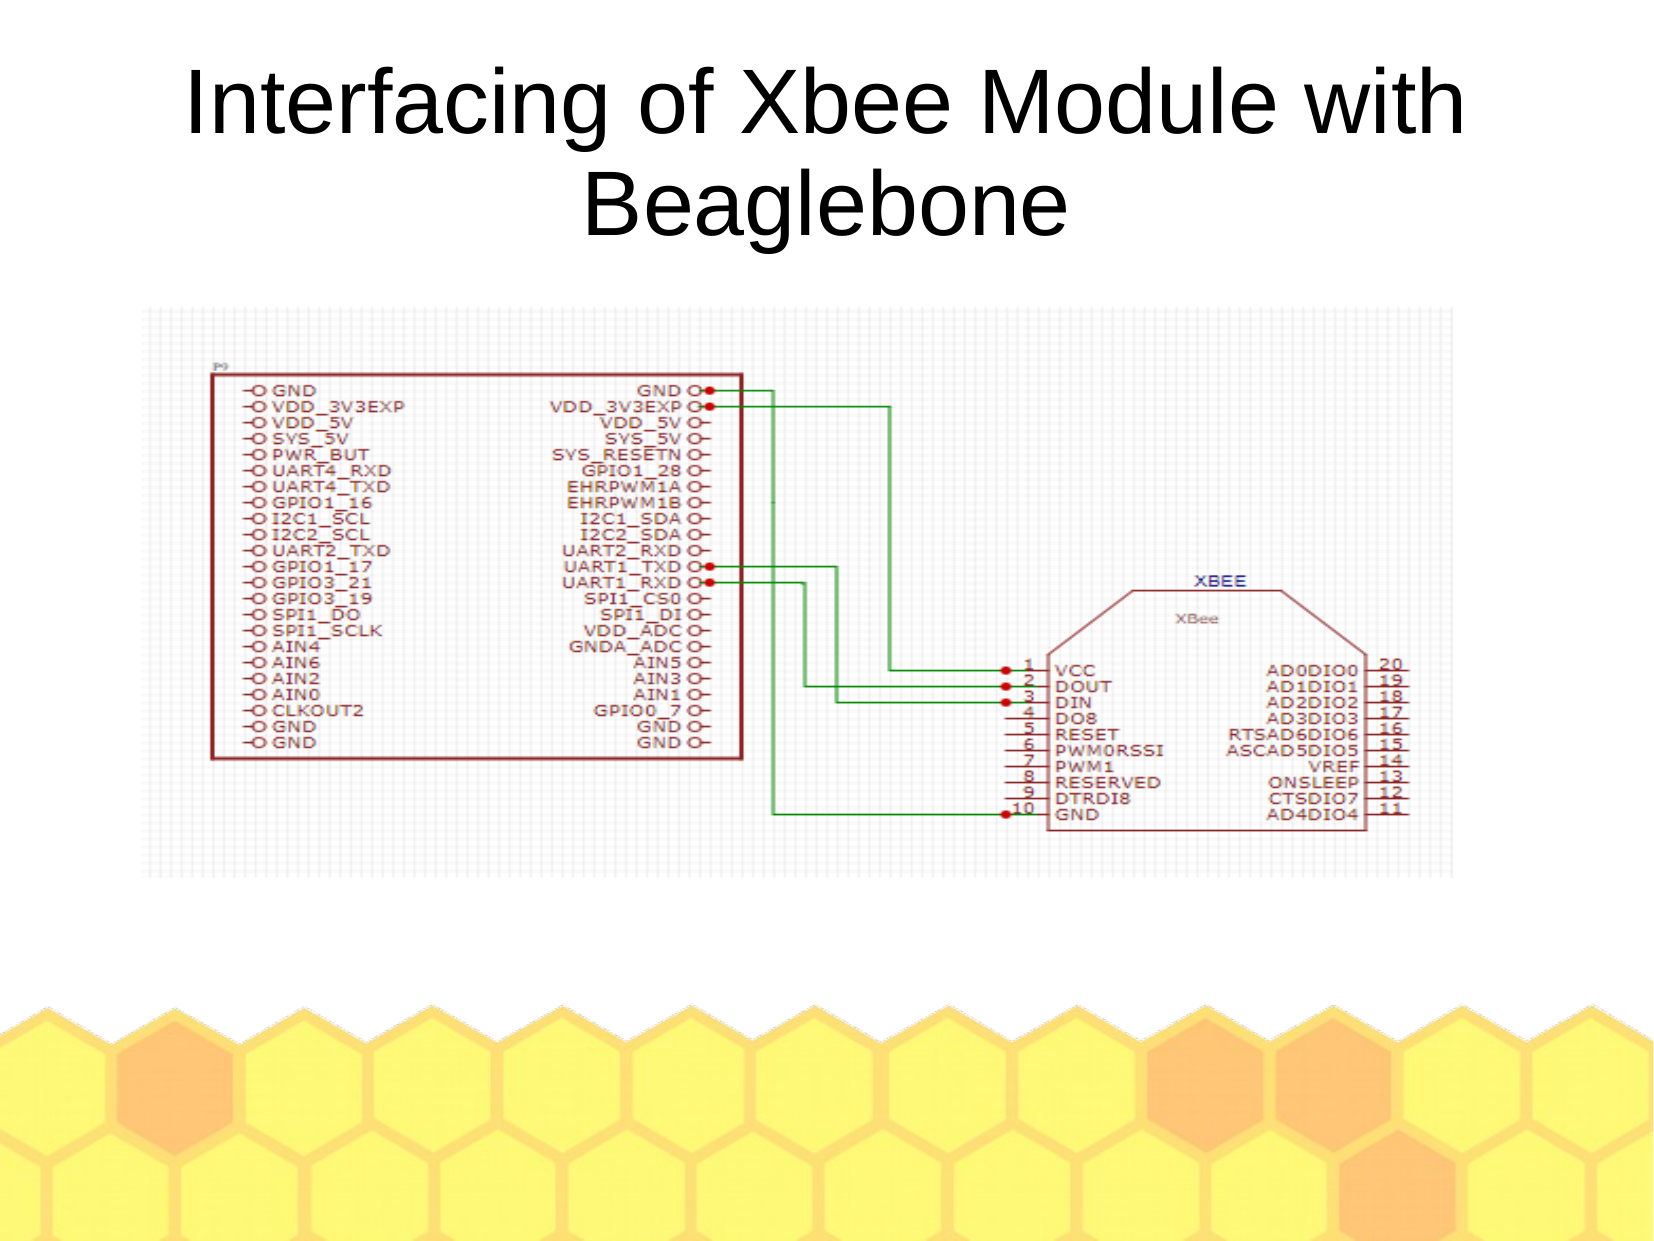

# Interfacing of Xbee Module with Beaglebone